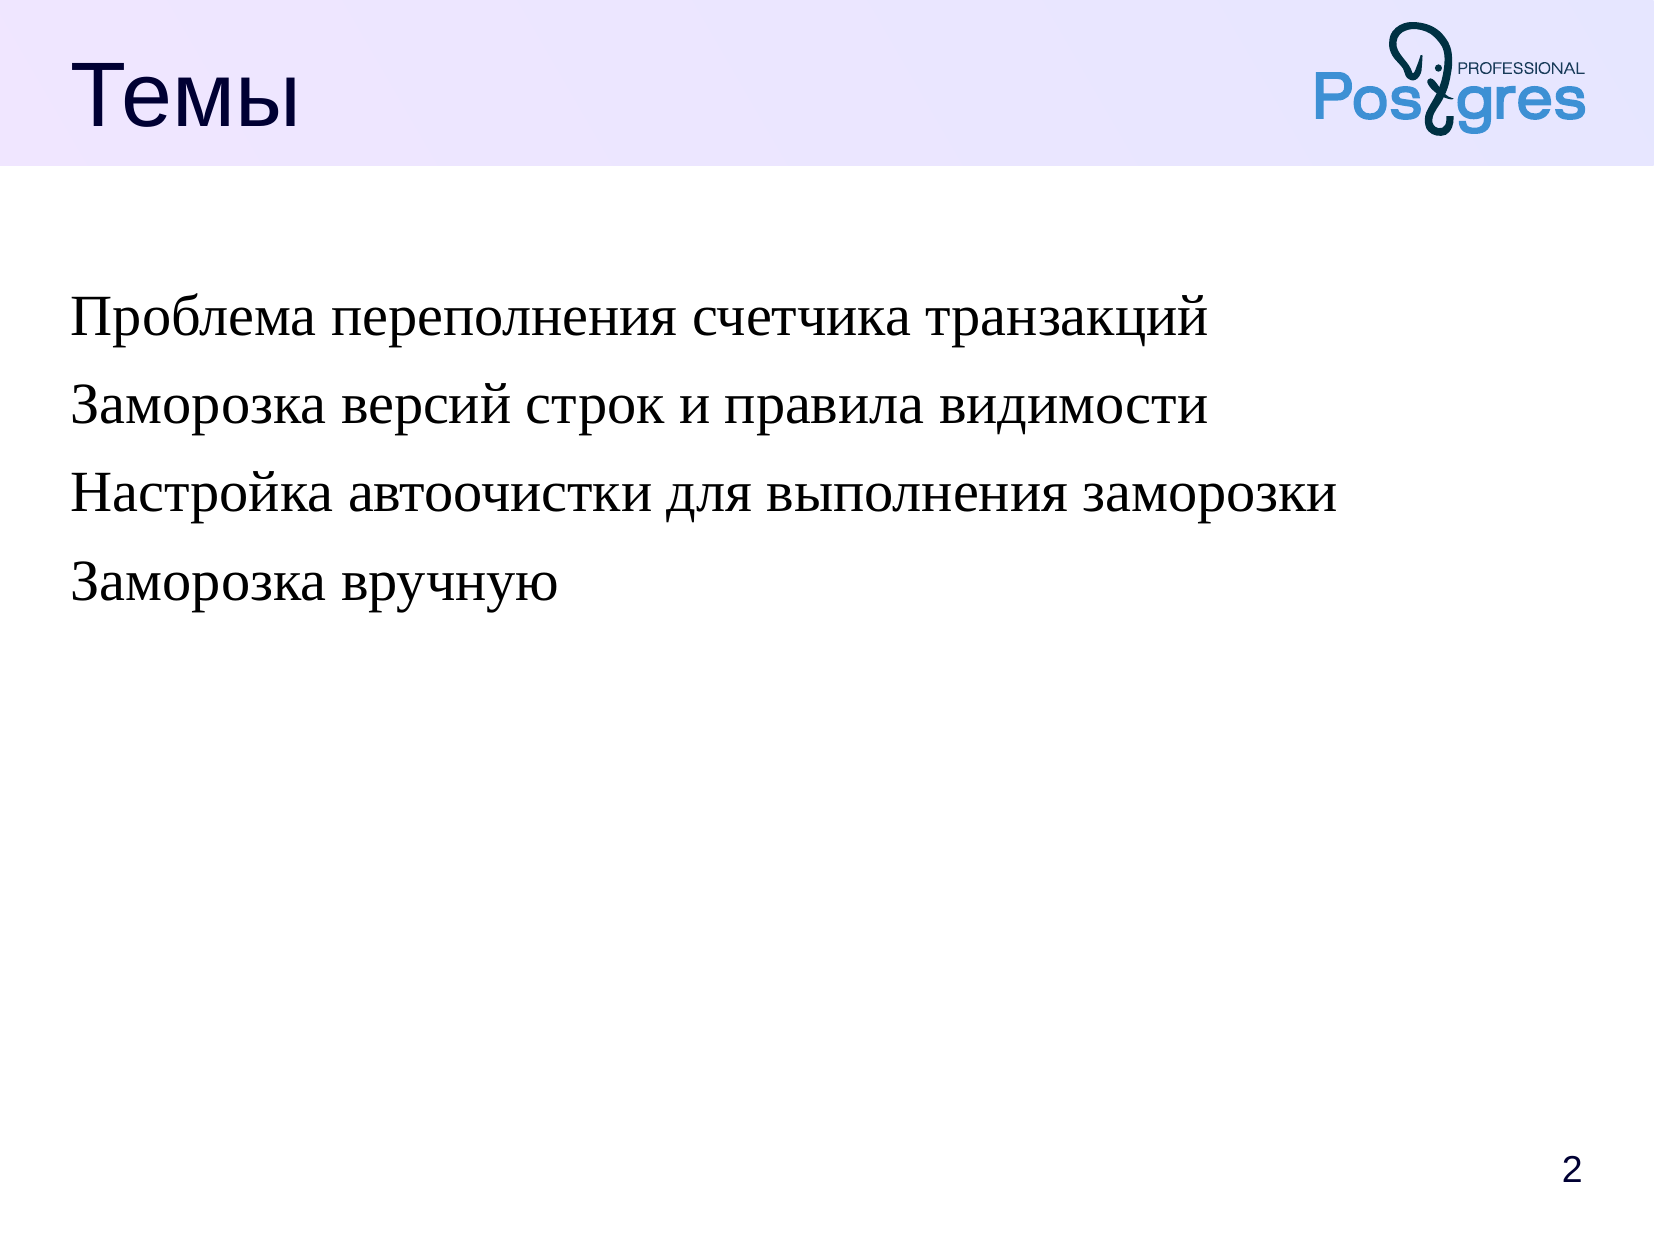

# Темы
Проблема переполнения счетчика транзакций
Заморозка версий строк и правила видимости
Настройка автоочистки для выполнения заморозки
Заморозка вручную